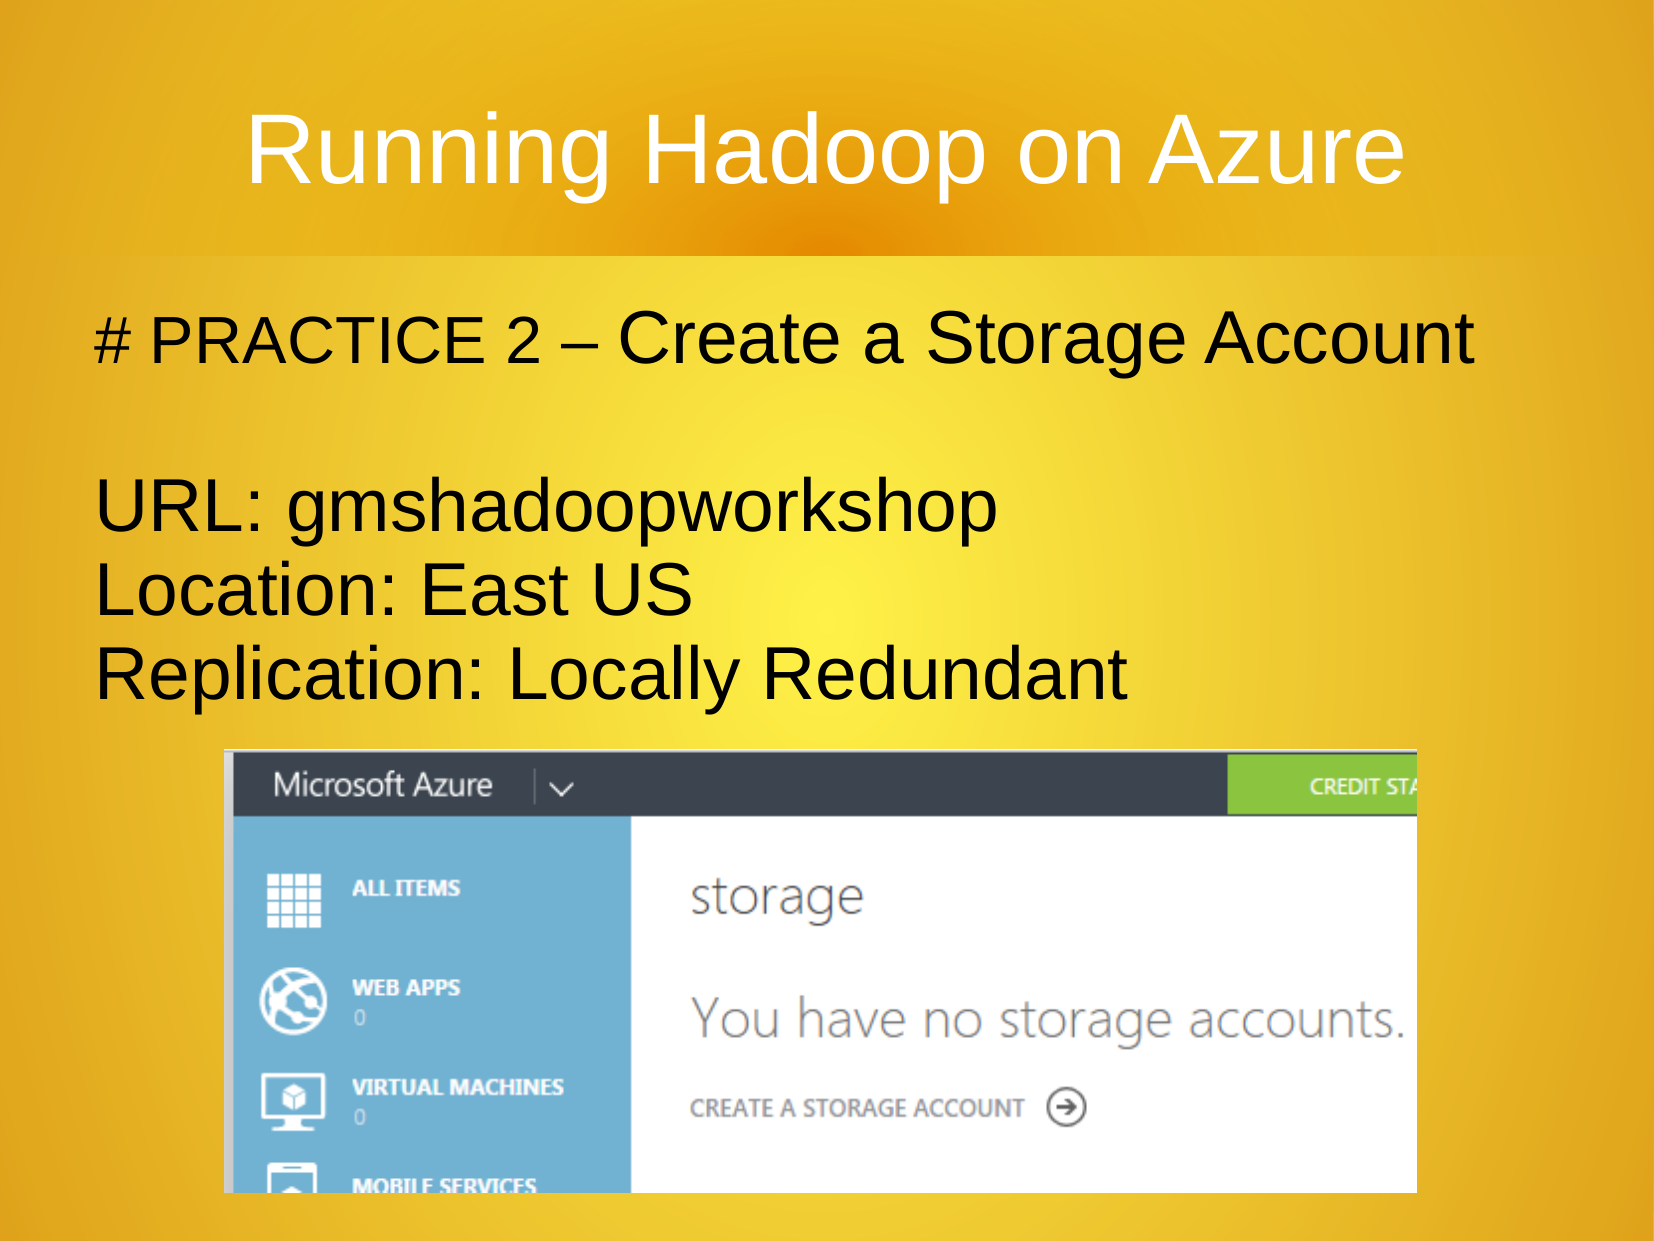

# Running Hadoop on Azure
# PRACTICE 2 – Create a Storage Account
URL: gmshadoopworkshop
Location: East US
Replication: Locally Redundant